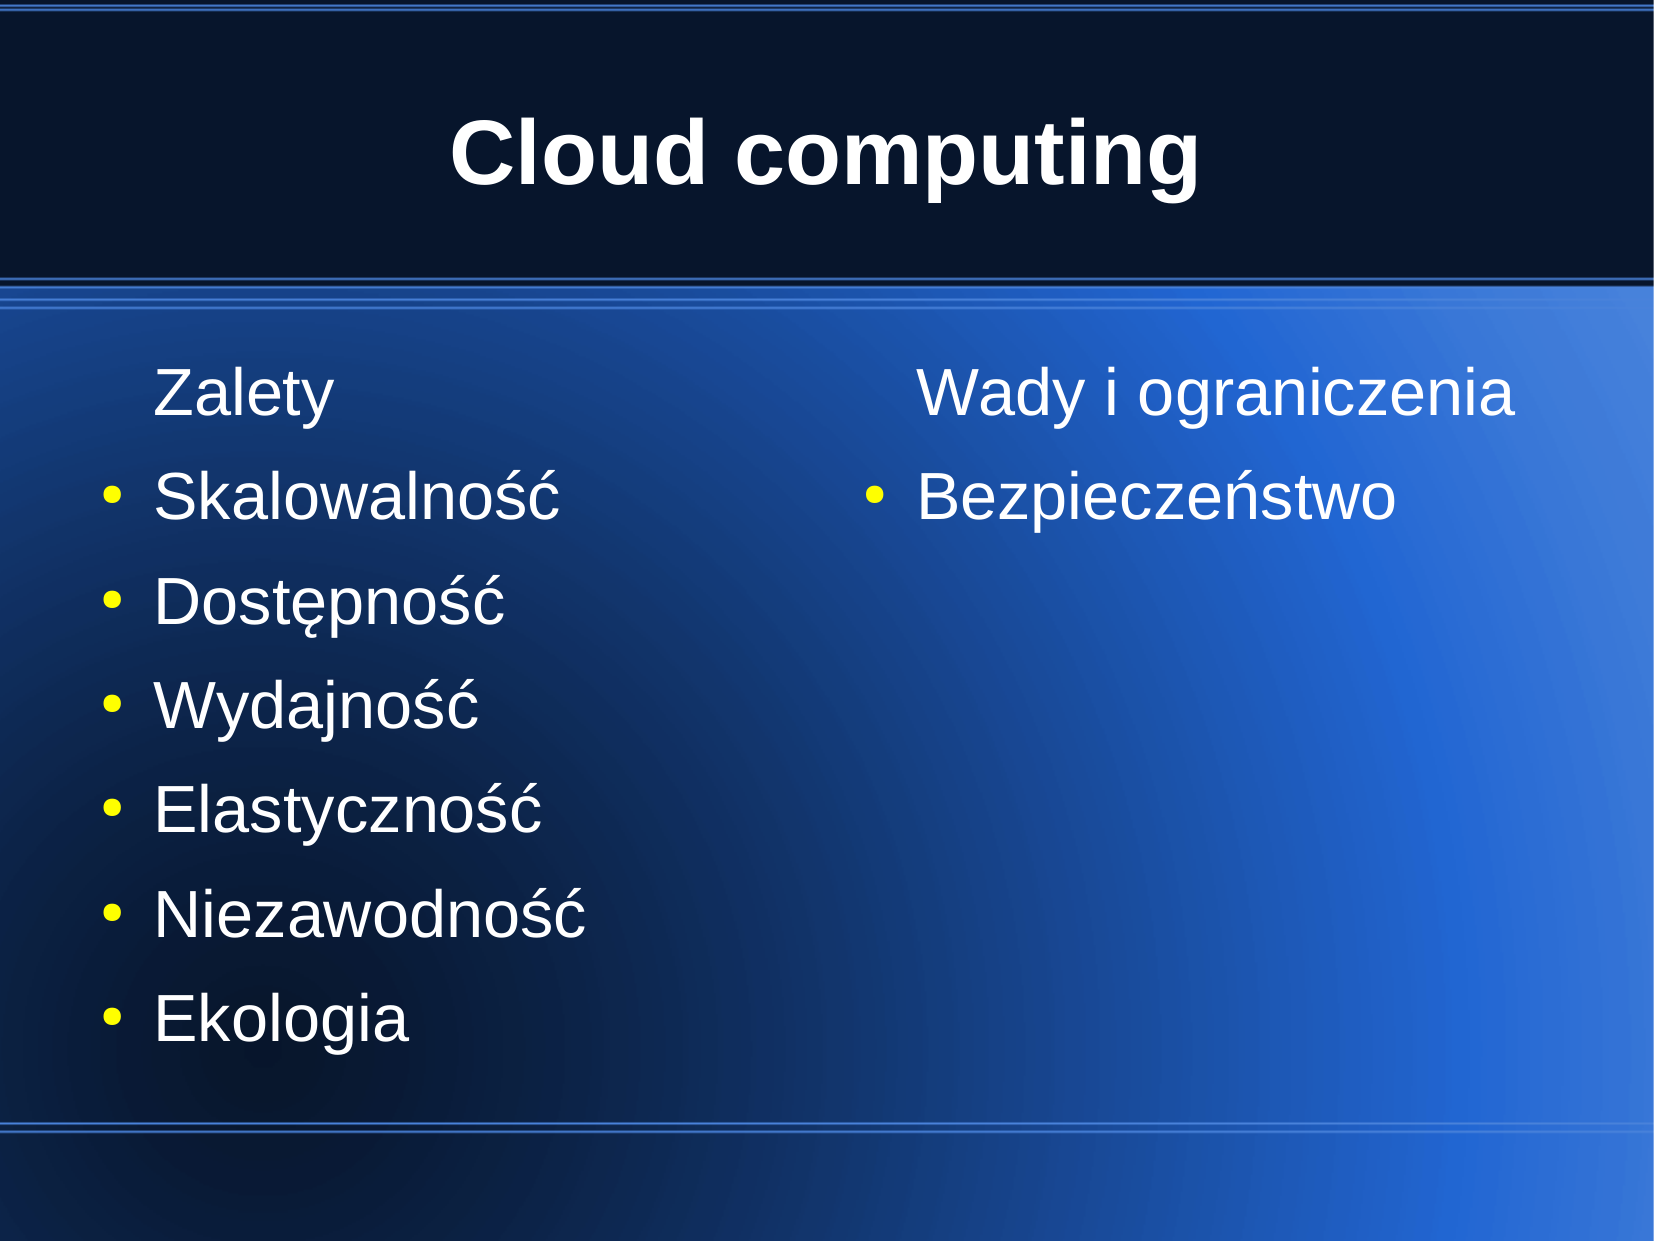

# Cloud computing
Zalety
Skalowalność
Dostępność
Wydajność
Elastyczność
Niezawodność
Ekologia
Wady i ograniczenia
Bezpieczeństwo